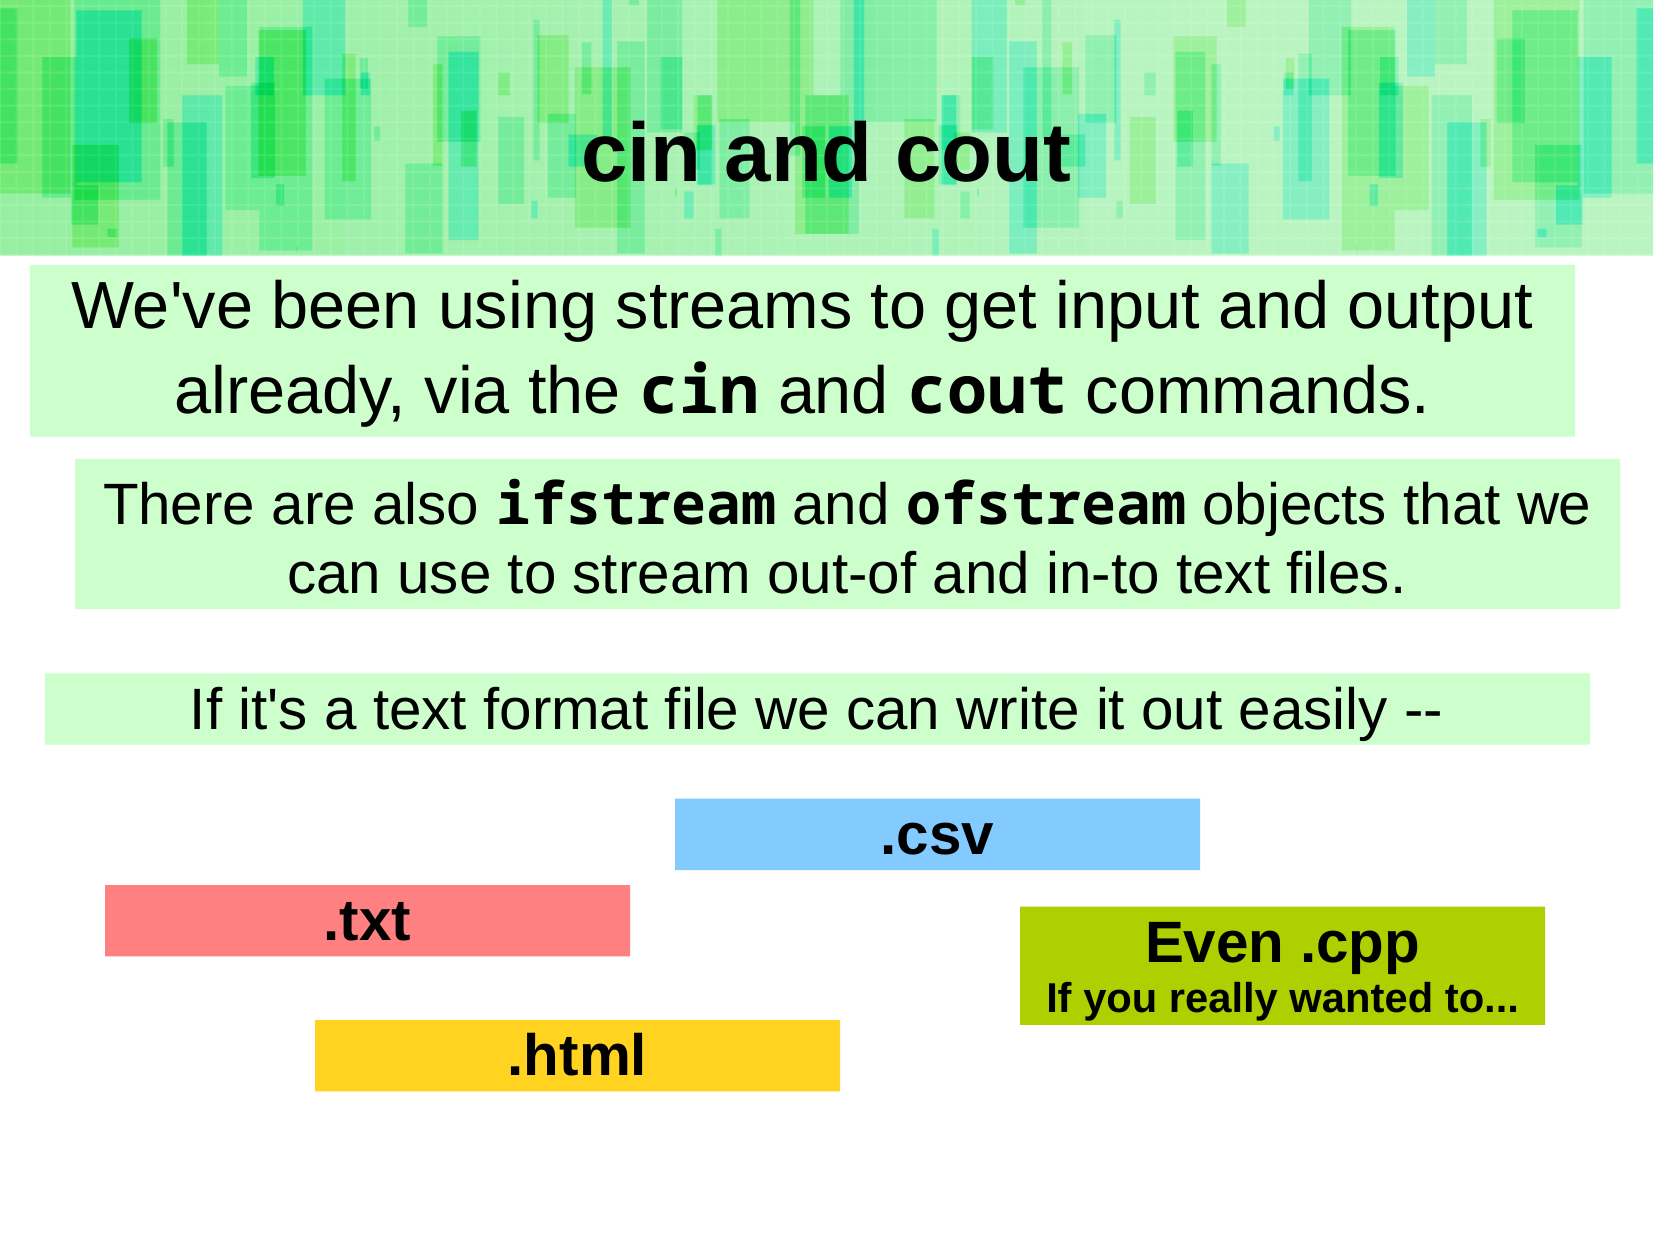

# cin and cout
We've been using streams to get input and output already, via the cin and cout commands.
There are also ifstream and ofstream objects that we can use to stream out-of and in-to text files.
If it's a text format file we can write it out easily --
.csv
.txt
Even .cpp
If you really wanted to...
.html